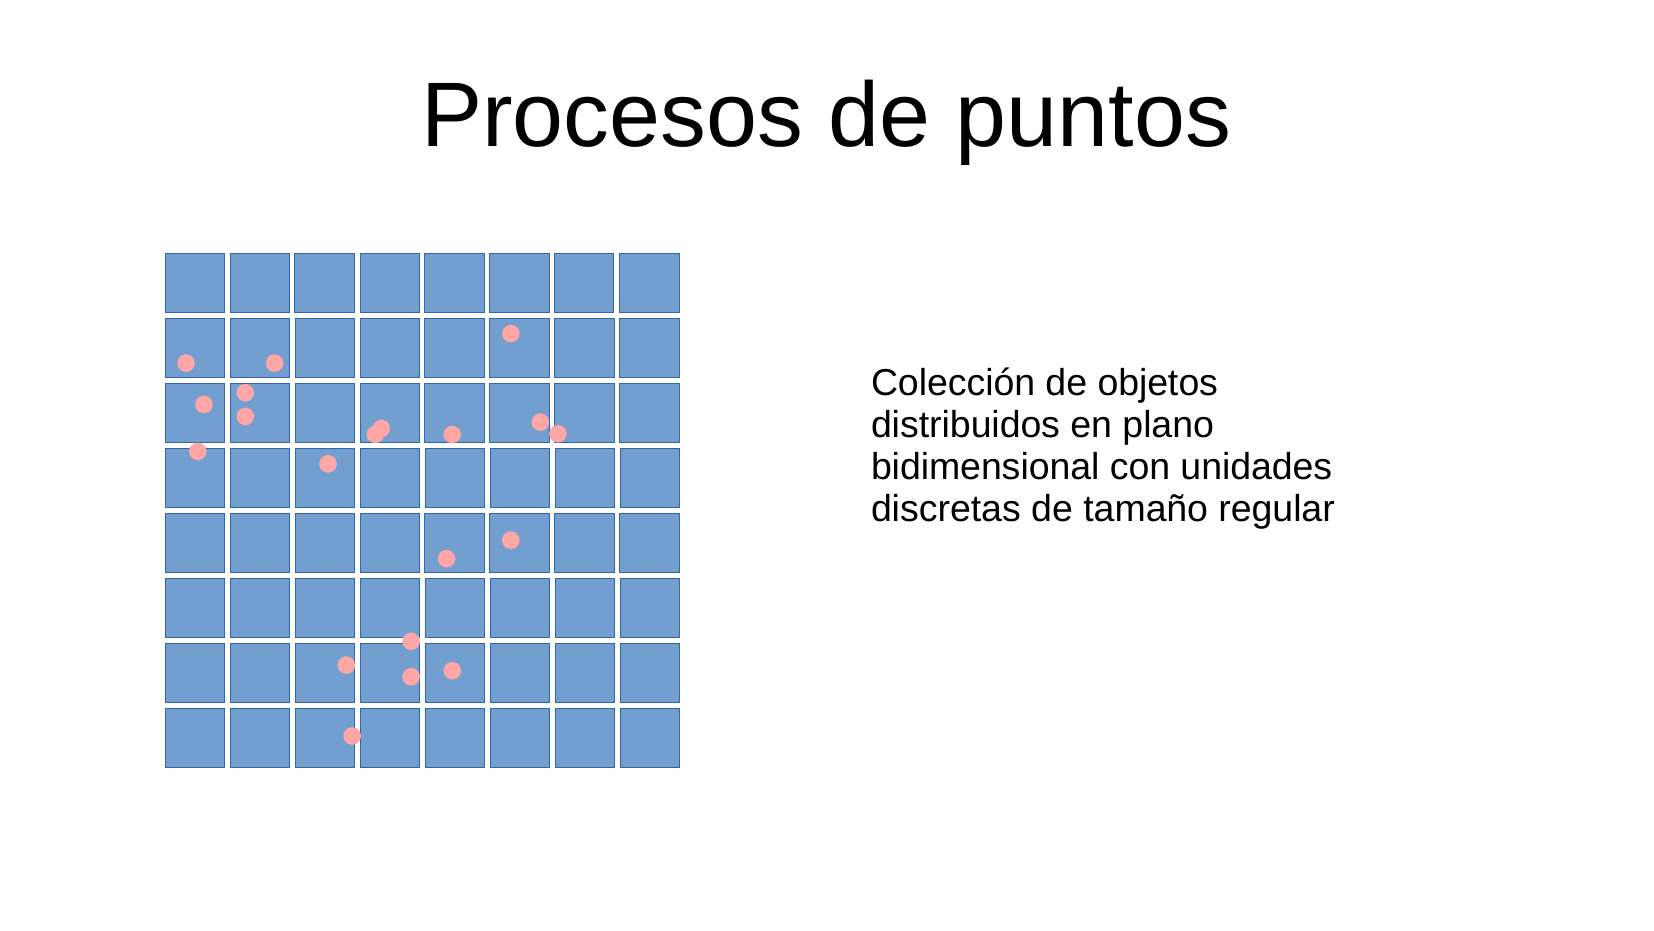

# Procesos de puntos
Colección de objetos distribuidos en plano bidimensional con unidades discretas de tamaño regular